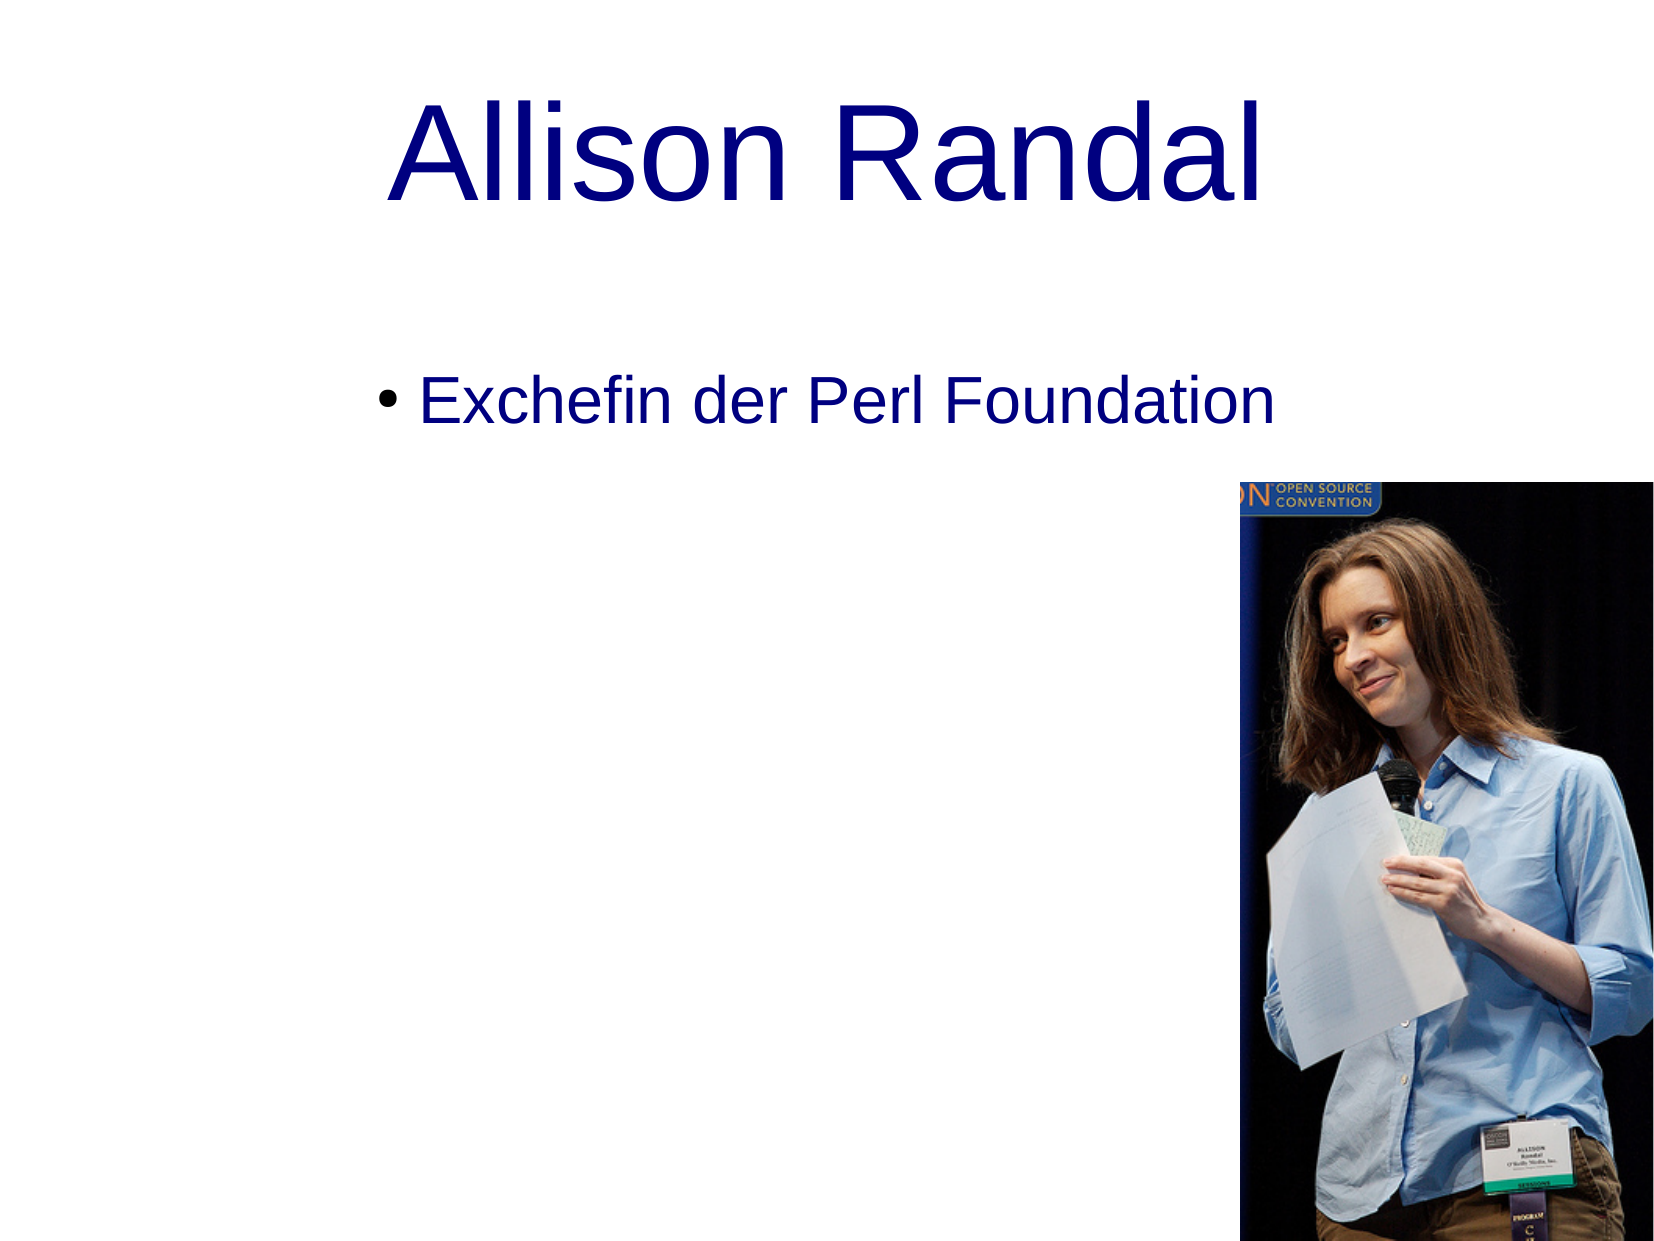

# Allison Randal
 Exchefin der Perl Foundation